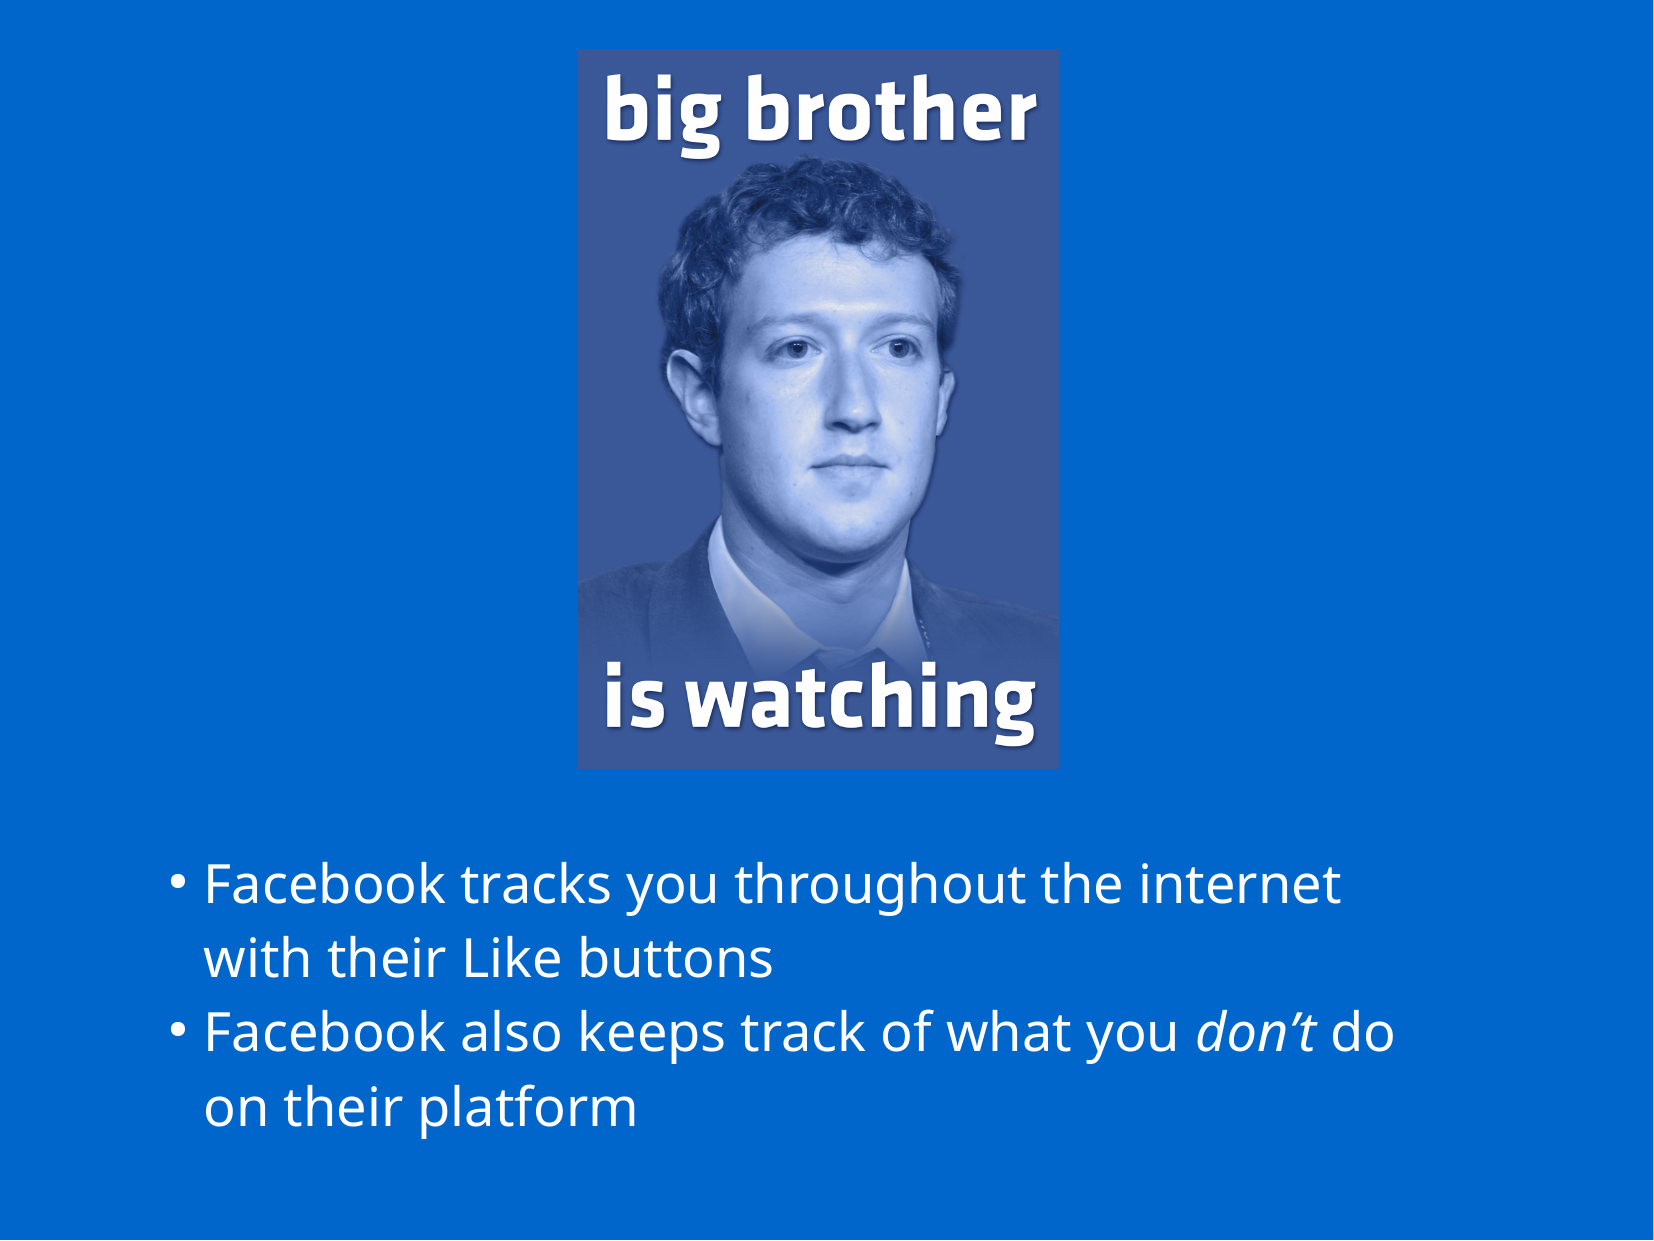

#
Facebook tracks you throughout the internet with their Like buttons
Facebook also keeps track of what you don’t do on their platform